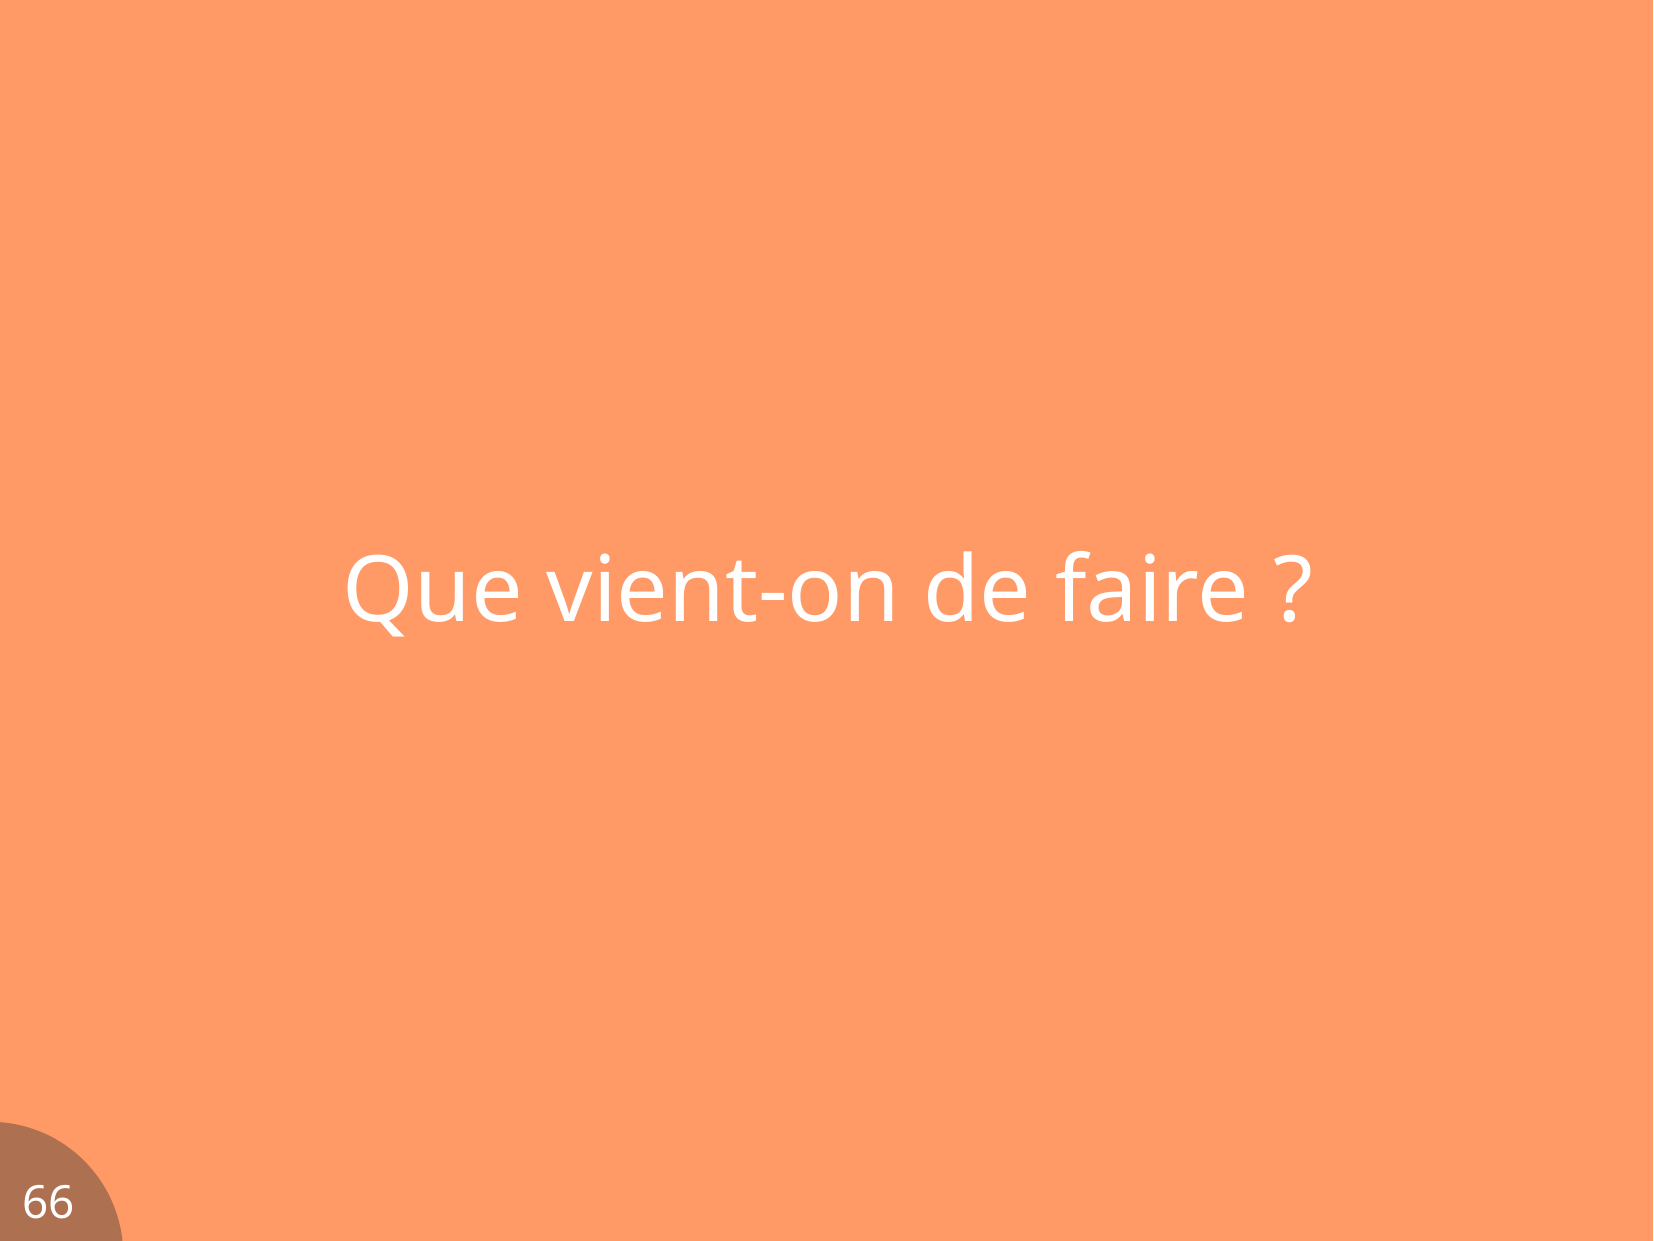

# Que vient-on de faire ?
66